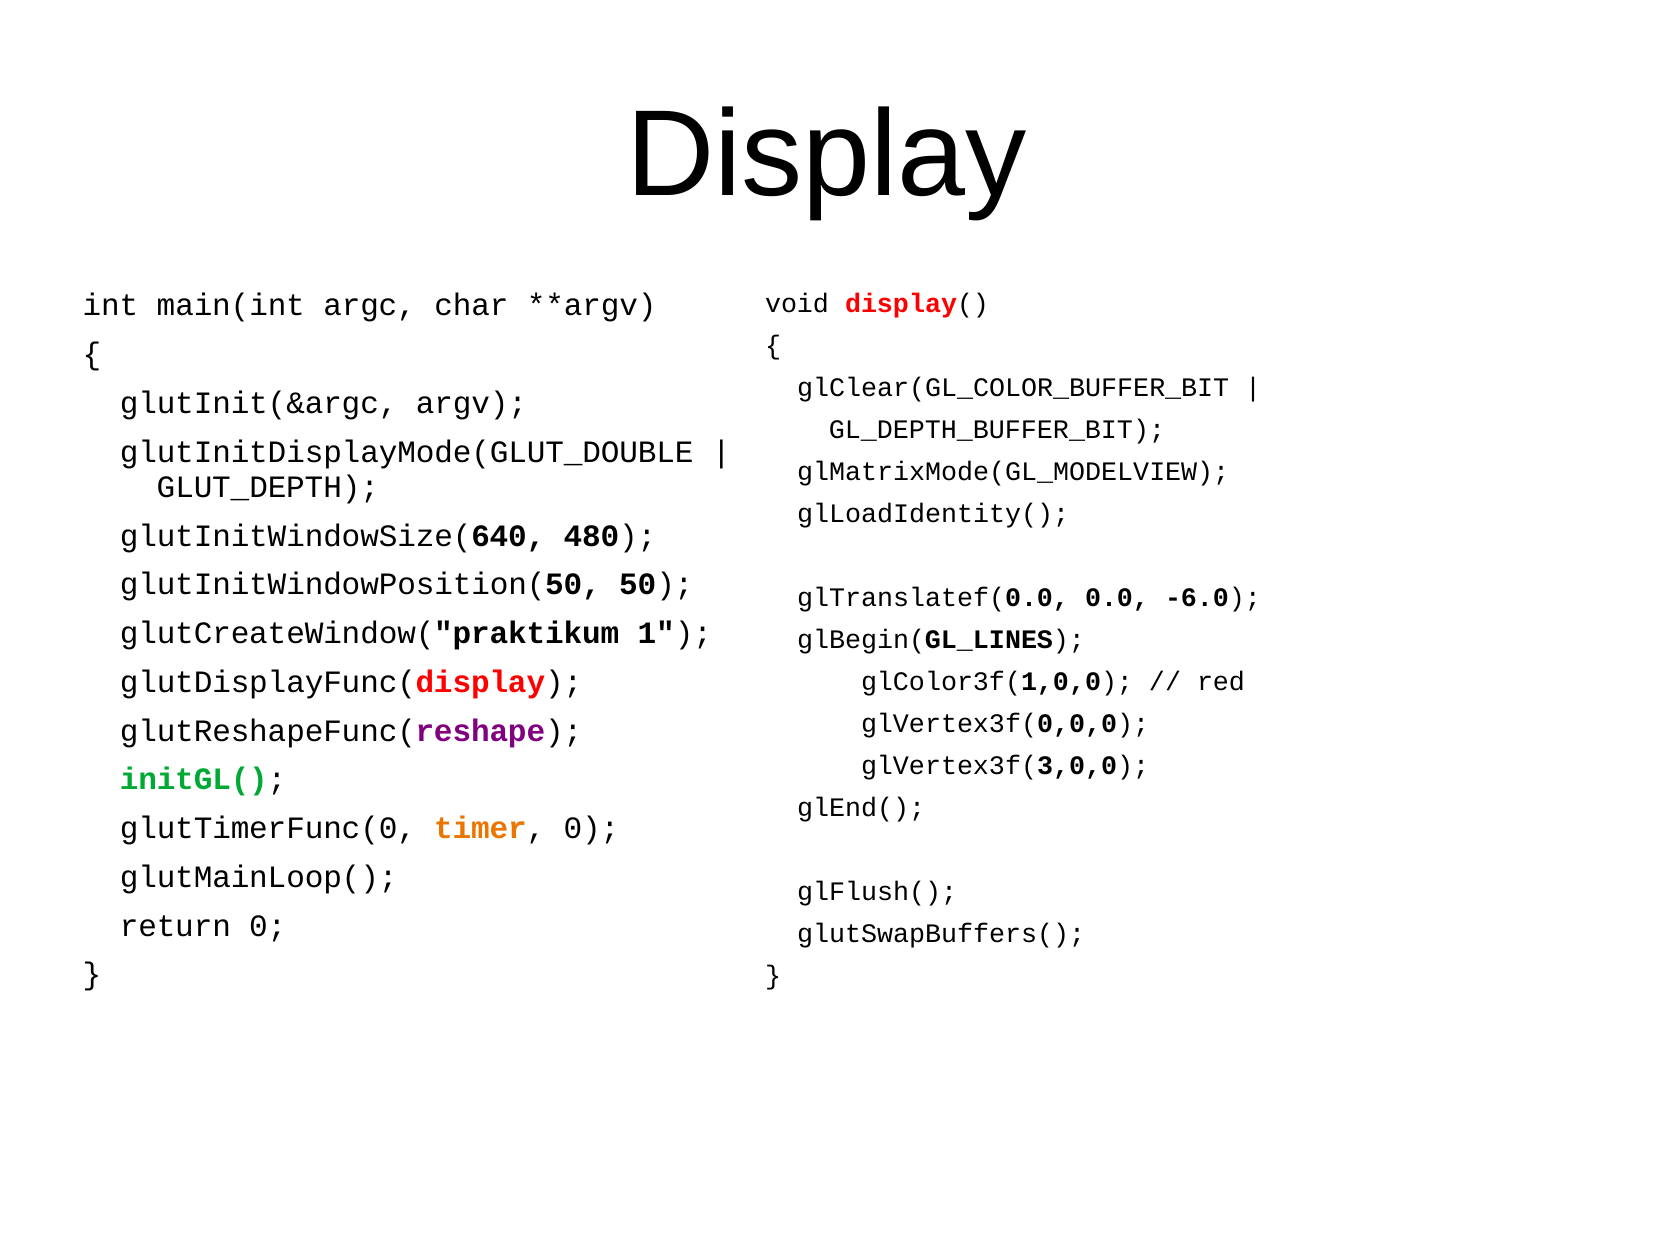

# Display
int main(int argc, char **argv)
{
 glutInit(&argc, argv);
 glutInitDisplayMode(GLUT_DOUBLE |
 GLUT_DEPTH);
 glutInitWindowSize(640, 480);
 glutInitWindowPosition(50, 50);
 glutCreateWindow("praktikum 1");
 glutDisplayFunc(display);
 glutReshapeFunc(reshape);
 initGL();
 glutTimerFunc(0, timer, 0);
 glutMainLoop();
 return 0;
}
void display()
{
 glClear(GL_COLOR_BUFFER_BIT |
 GL_DEPTH_BUFFER_BIT);
 glMatrixMode(GL_MODELVIEW);
 glLoadIdentity();
 glTranslatef(0.0, 0.0, -6.0);
 glBegin(GL_LINES);
 glColor3f(1,0,0); // red
 glVertex3f(0,0,0);
 glVertex3f(3,0,0);
 glEnd();
 glFlush();
 glutSwapBuffers();
}